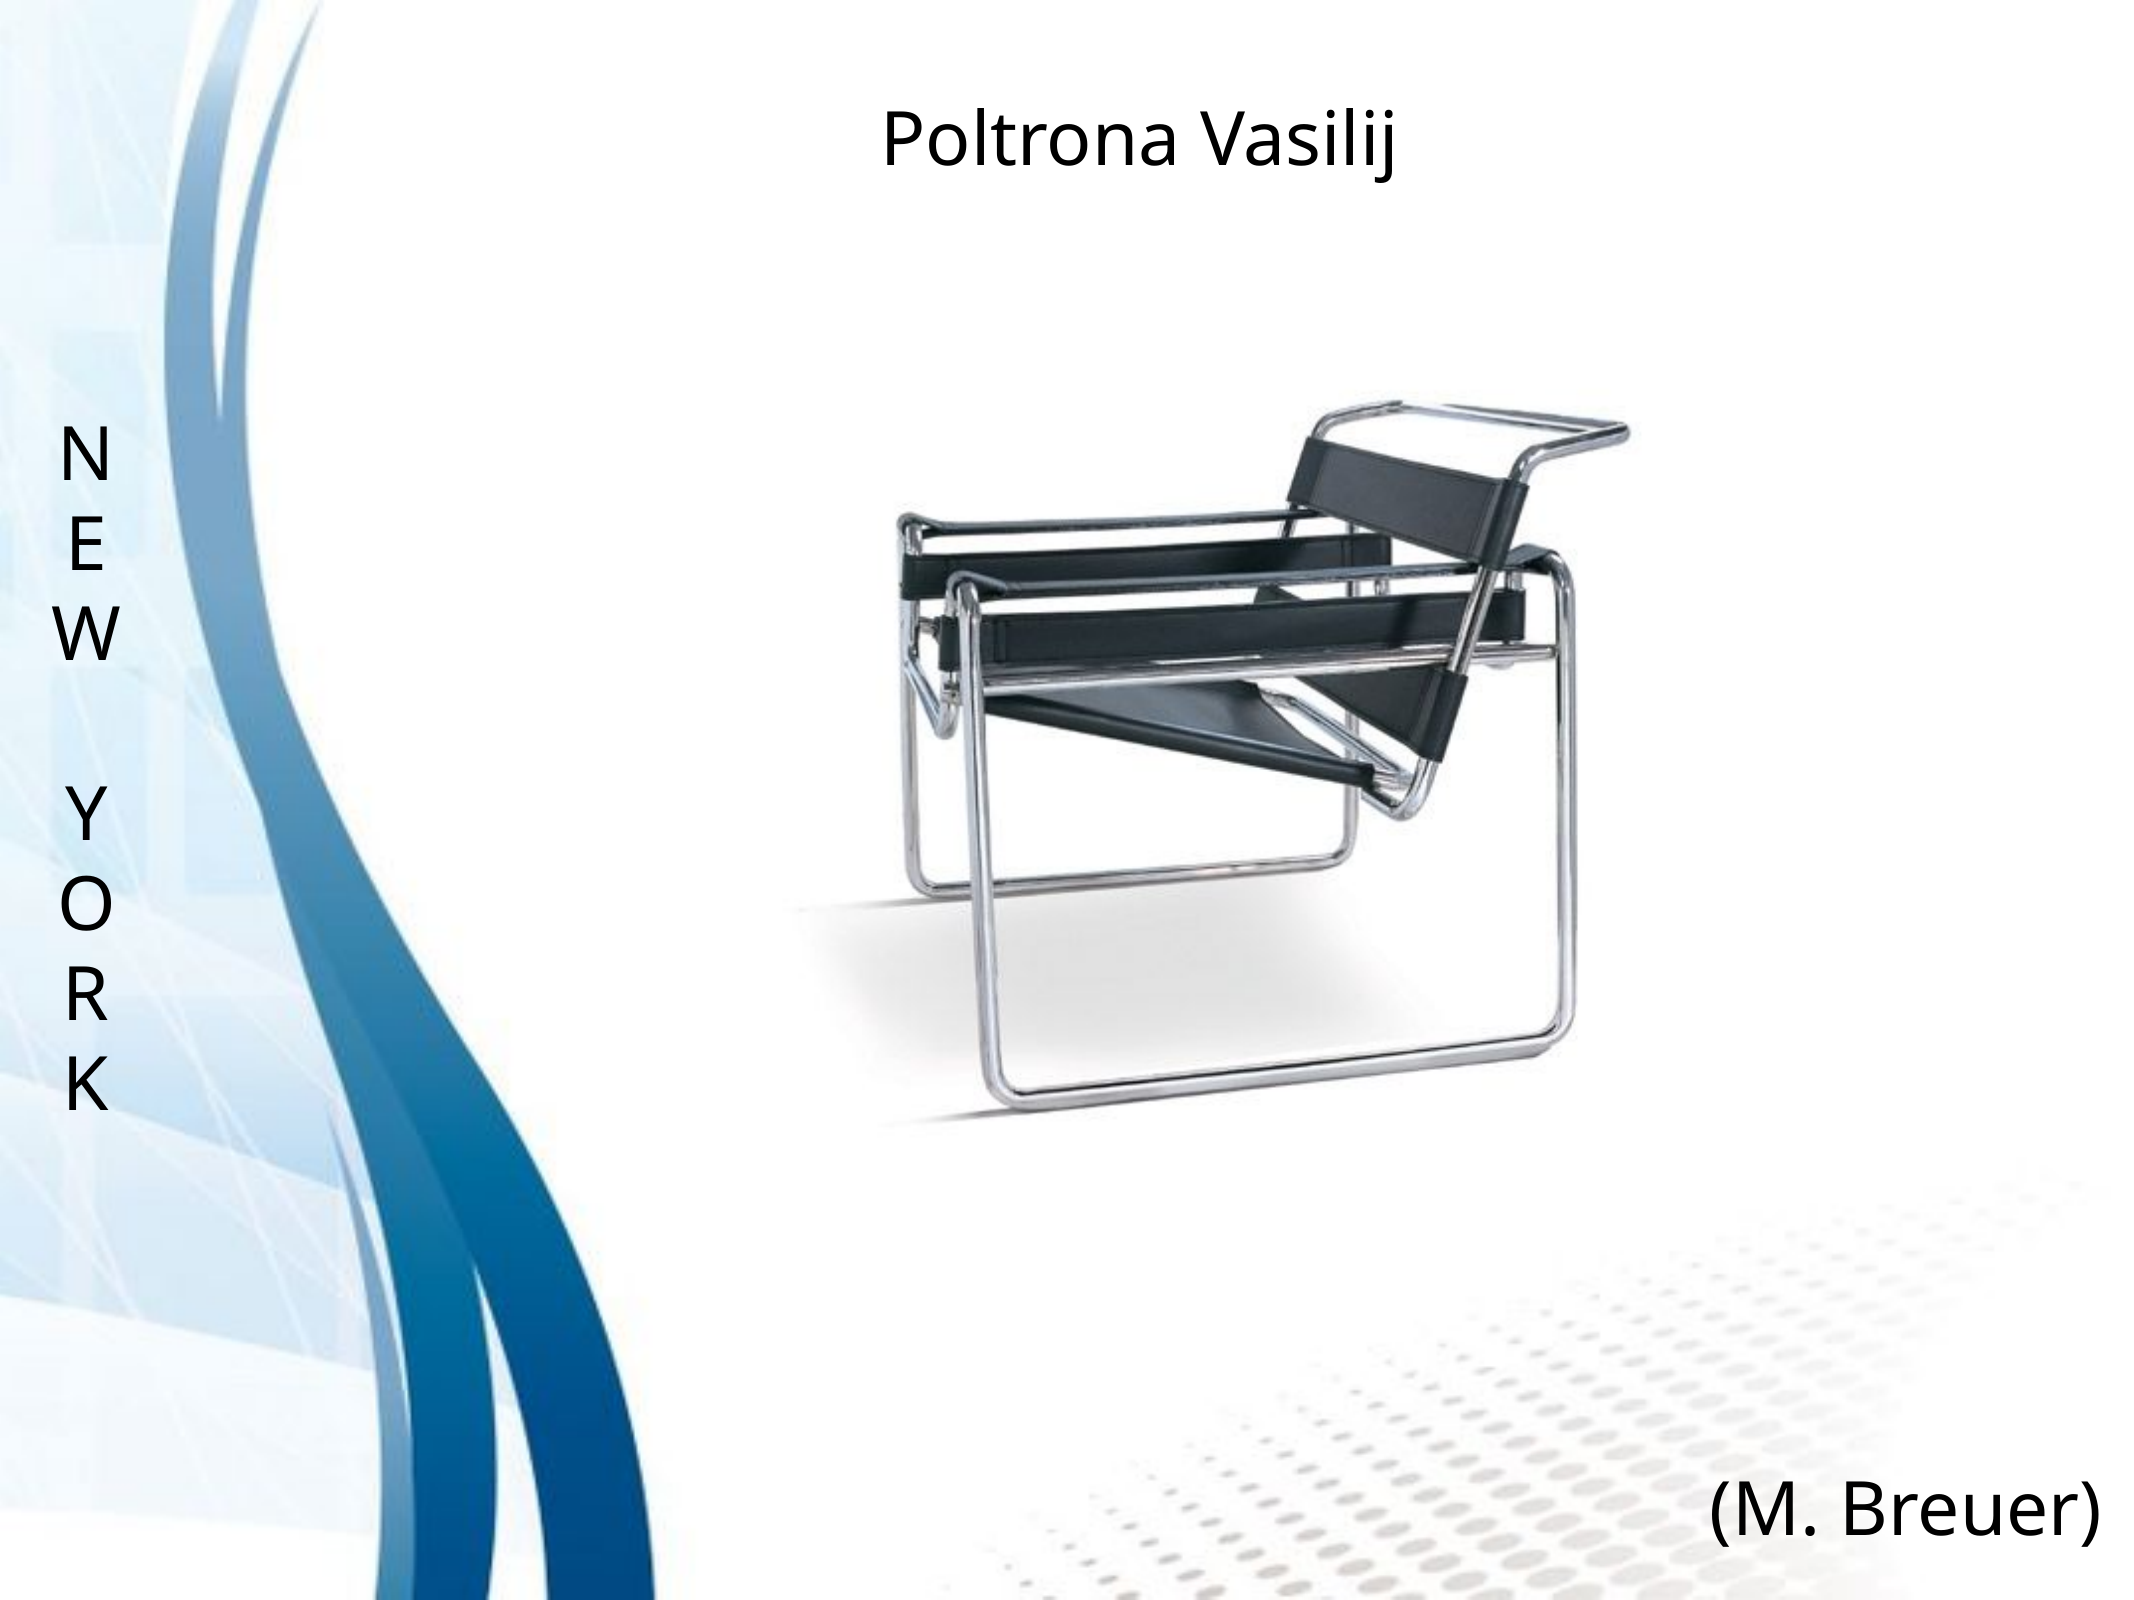

Poltrona Vasilij
N
E
W
Y
O
R
K
(M. Breuer)